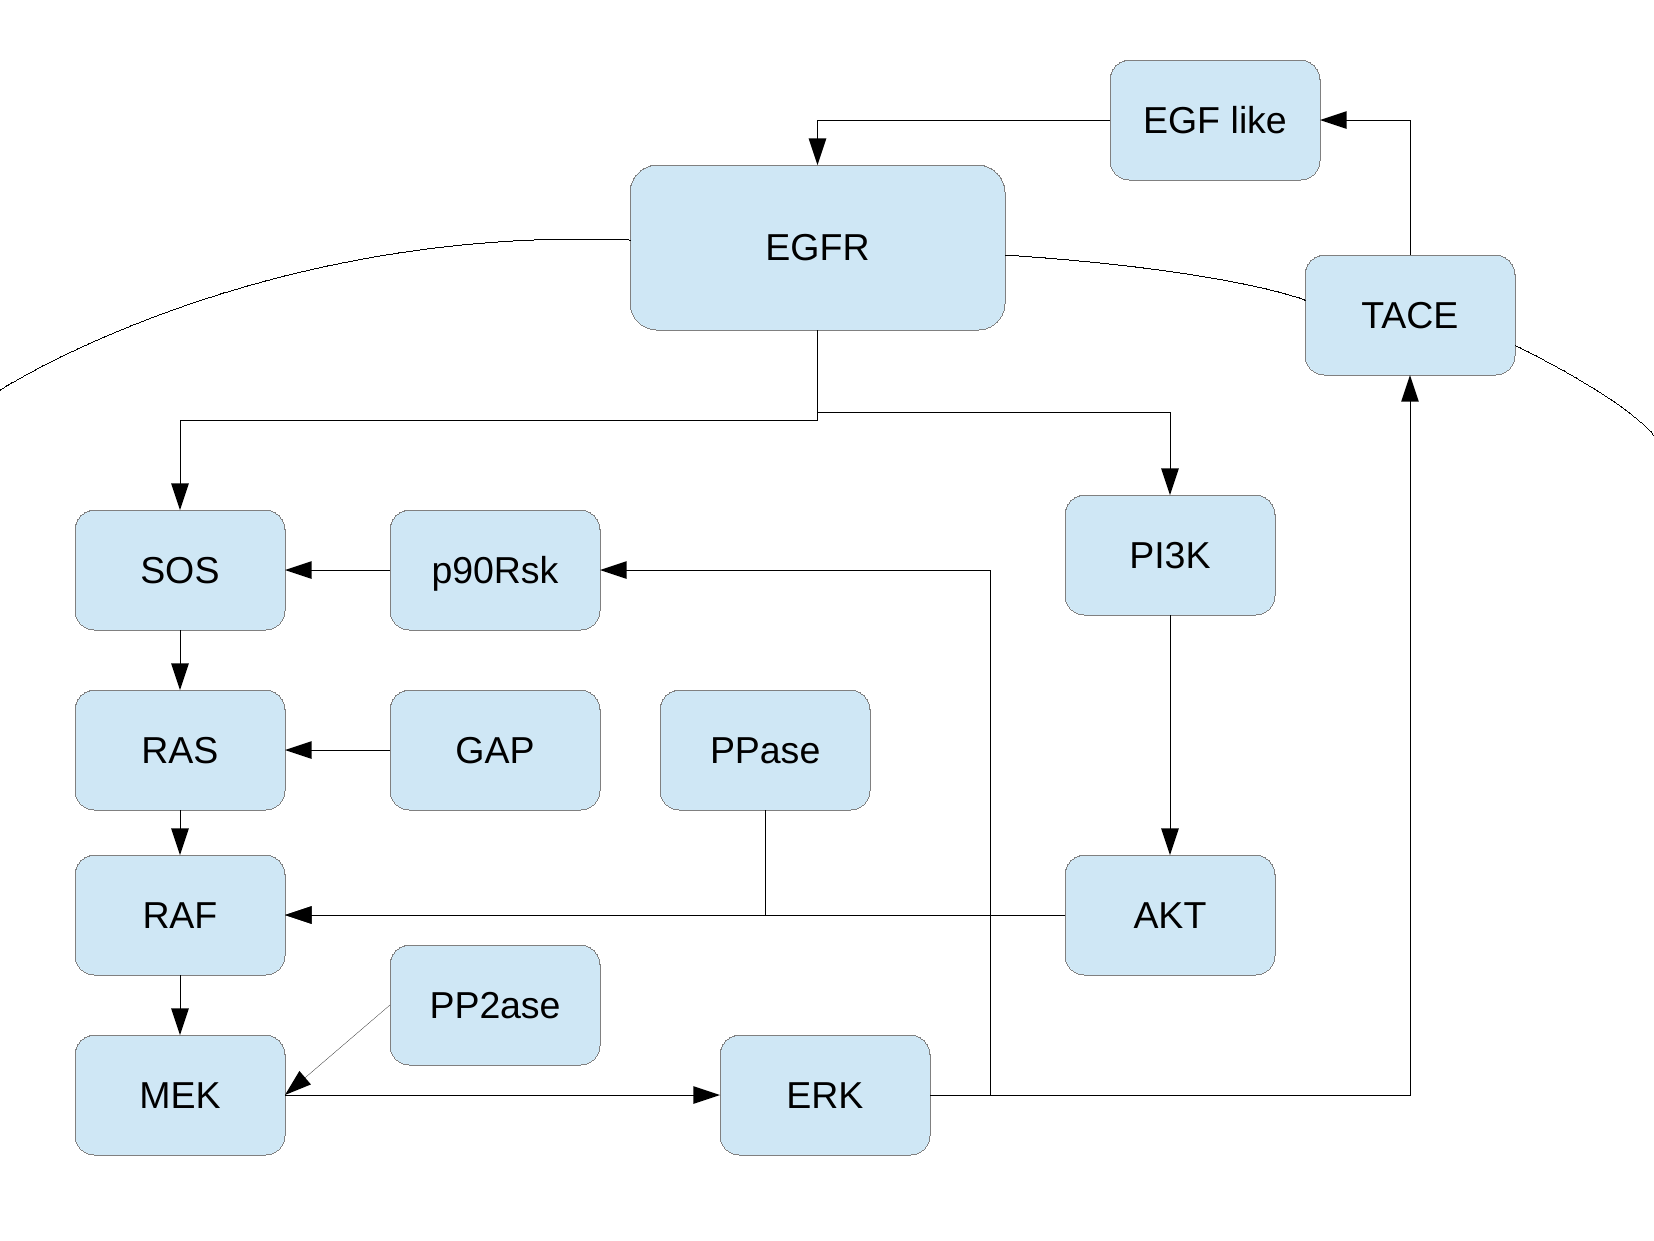

EGF like
EGFR
TACE
PI3K
SOS
p90Rsk
RAS
GAP
PPase
RAF
AKT
PP2ase
MEK
ERK